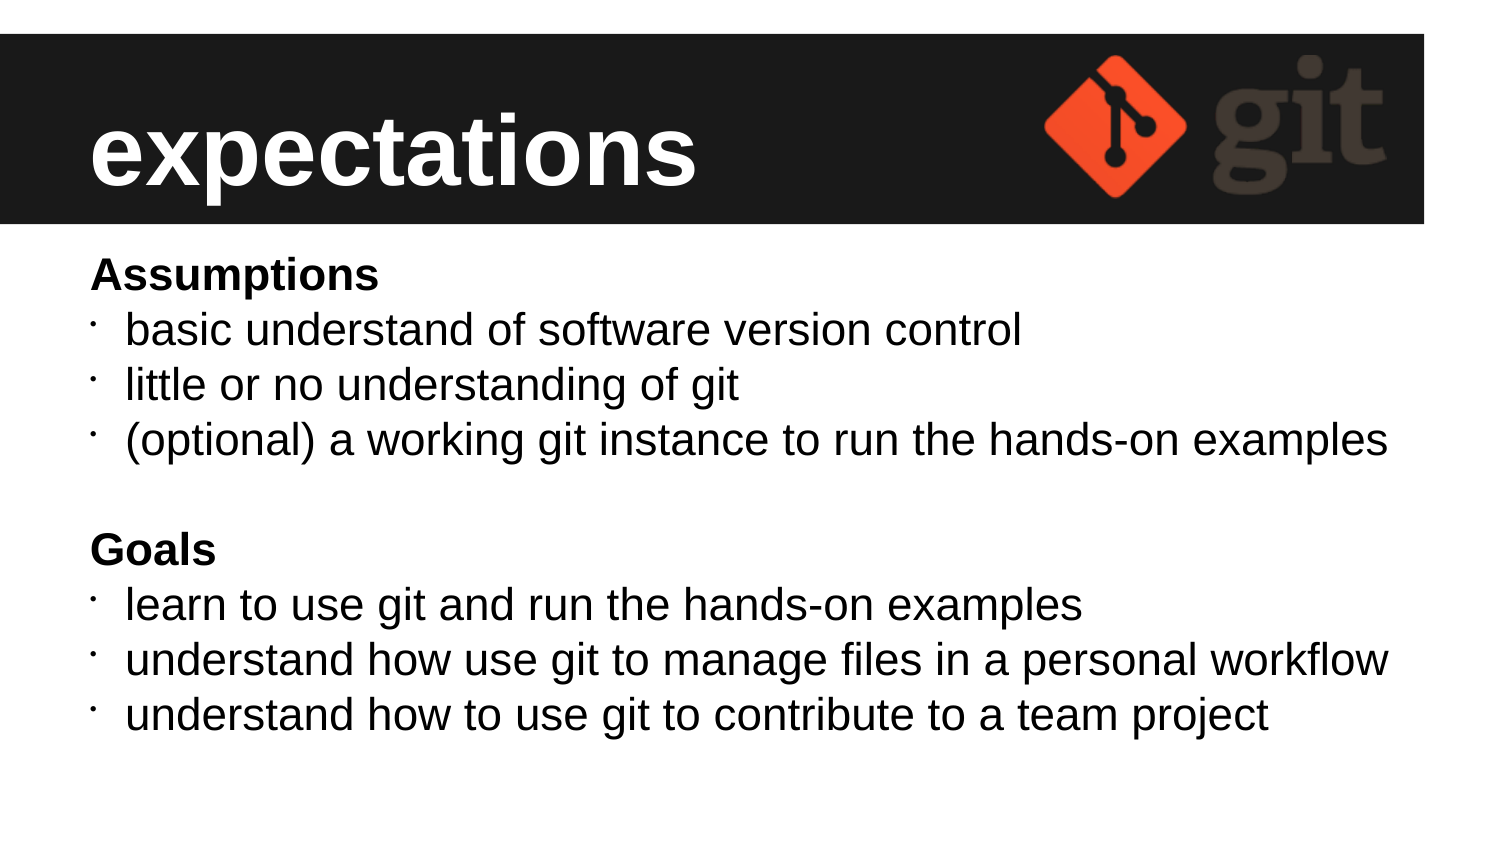

expectations
Assumptions
basic understand of software version control
little or no understanding of git
(optional) a working git instance to run the hands-on examples
Goals
learn to use git and run the hands-on examples
understand how use git to manage files in a personal workflow
understand how to use git to contribute to a team project